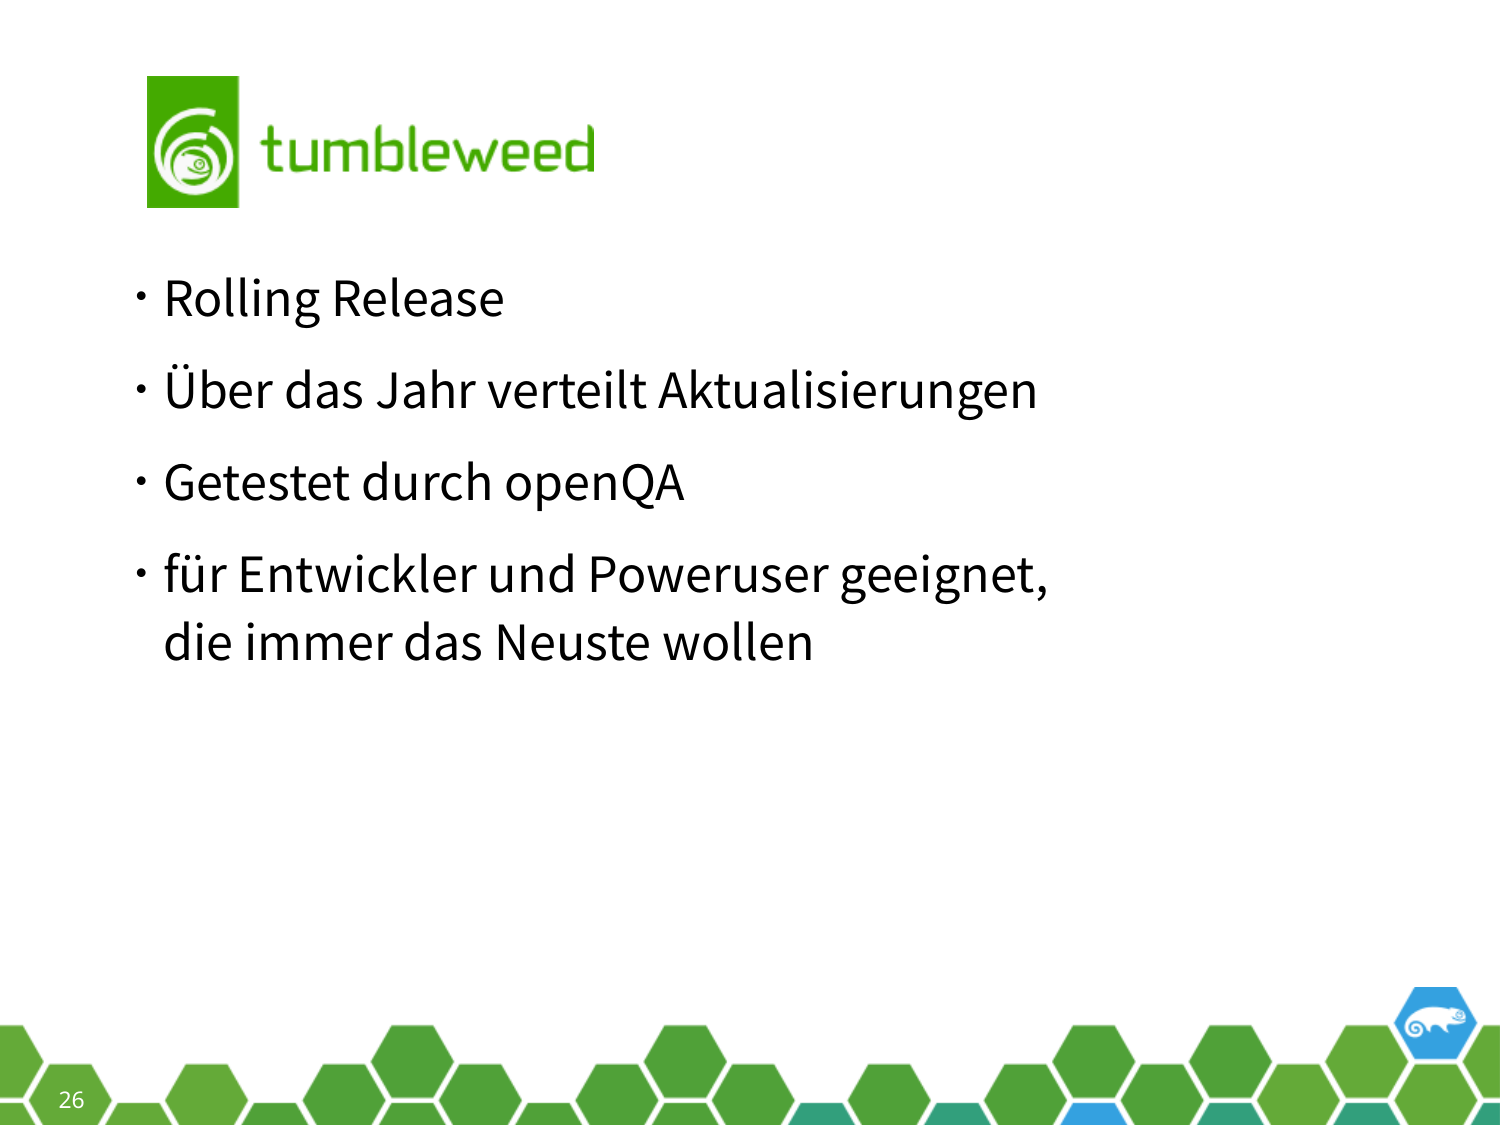

# Rolling Release
Über das Jahr verteilt Aktualisierungen
Getestet durch openQA
für Entwickler und Poweruser geeignet, die immer das Neuste wollen